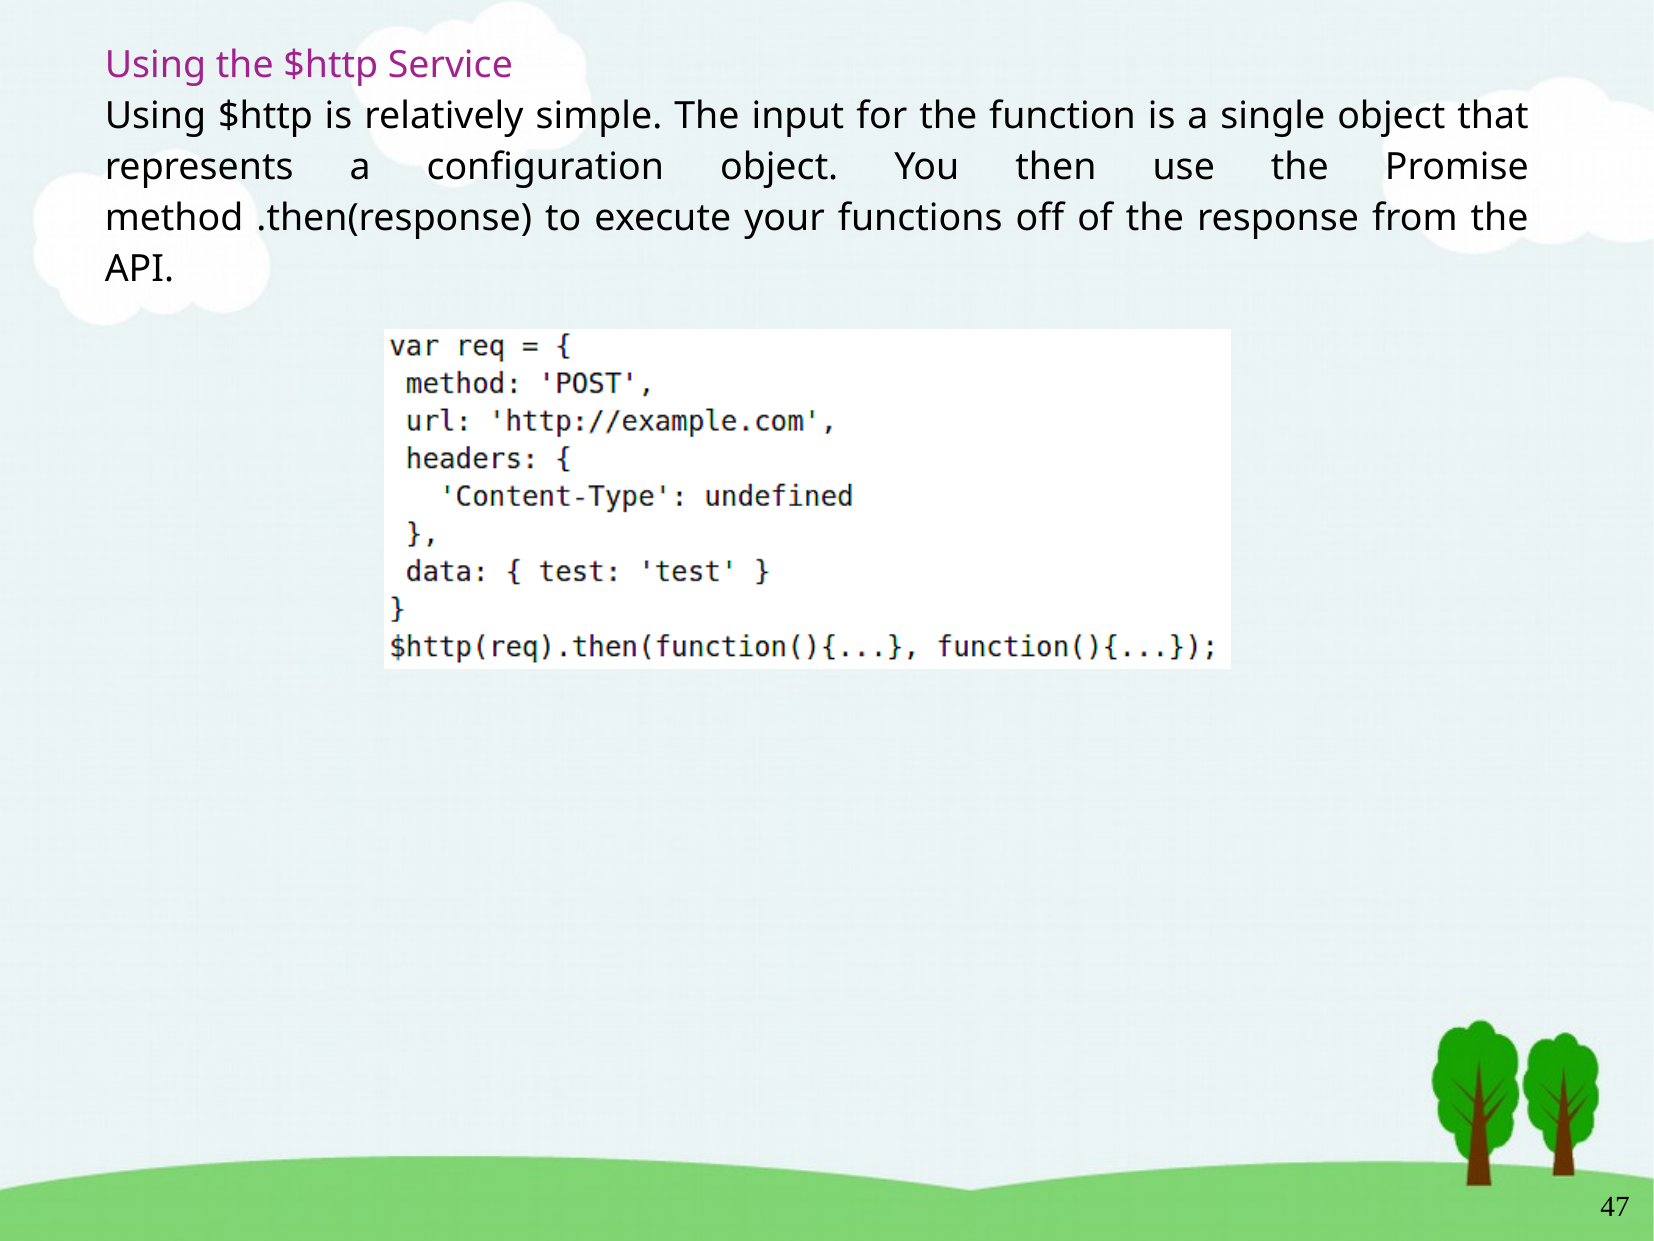

Using the $http Service
Using $http is relatively simple. The input for the function is a single object that represents a configuration object. You then use the Promise method .then(response) to execute your functions off of the response from the API.
47